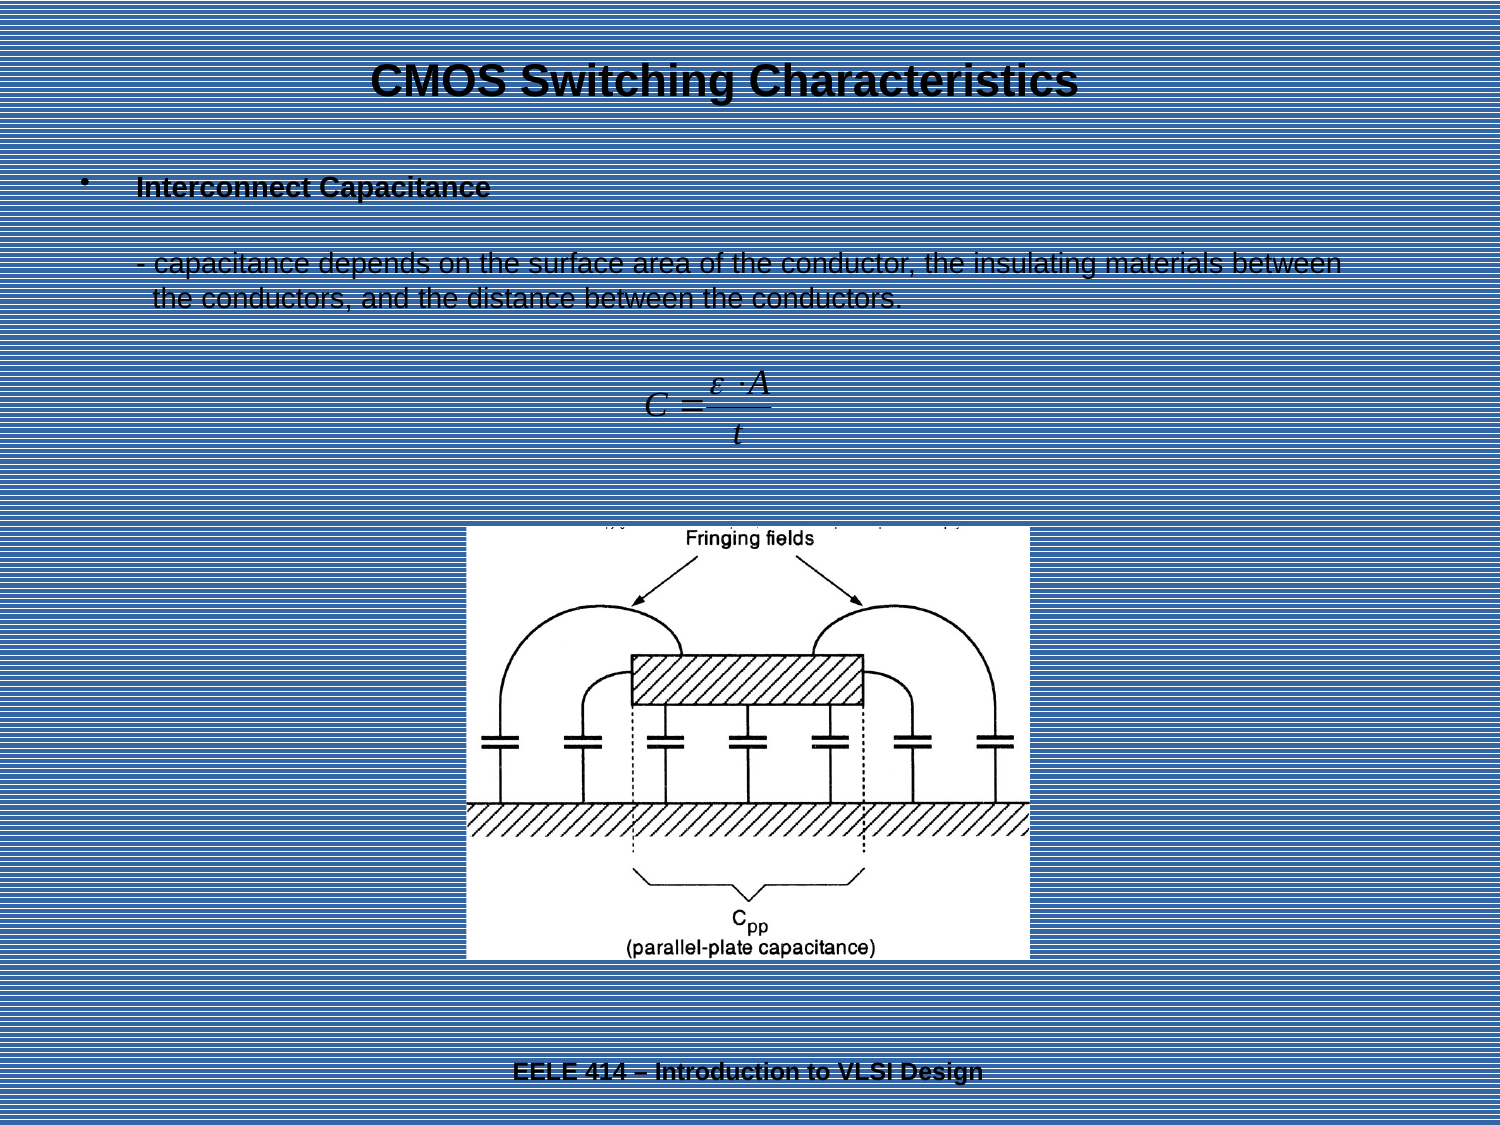

# CMOS Switching Characteristics
Interconnect Capacitance
	- capacitance depends on the surface area of the conductor, the insulating materials between
 the conductors, and the distance between the conductors.